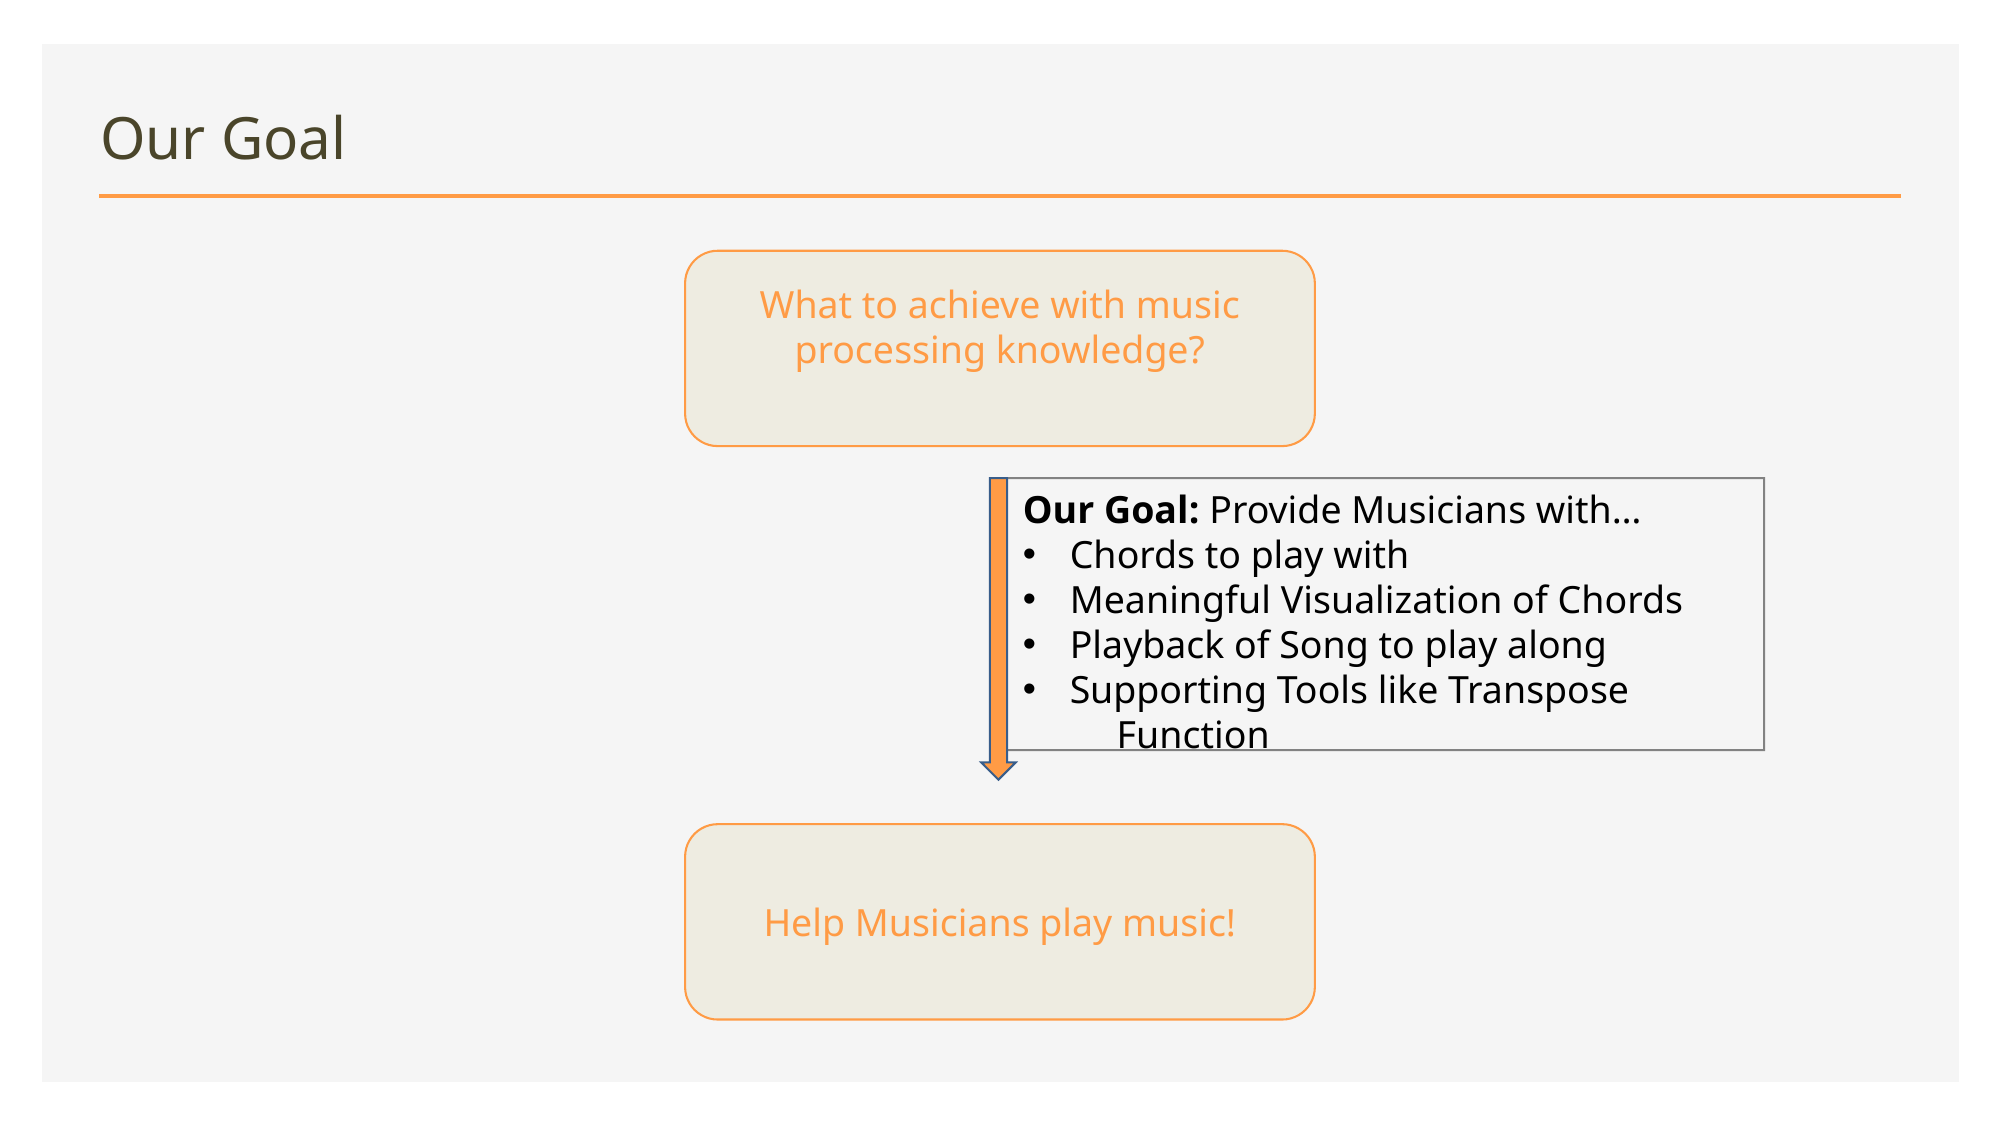

# Our Goal
What to achieve with music processing knowledge?
Our Goal: Provide Musicians with…
Chords to play with
Meaningful Visualization of Chords
Playback of Song to play along
Supporting Tools like Transpose Function
Help Musicians play music!